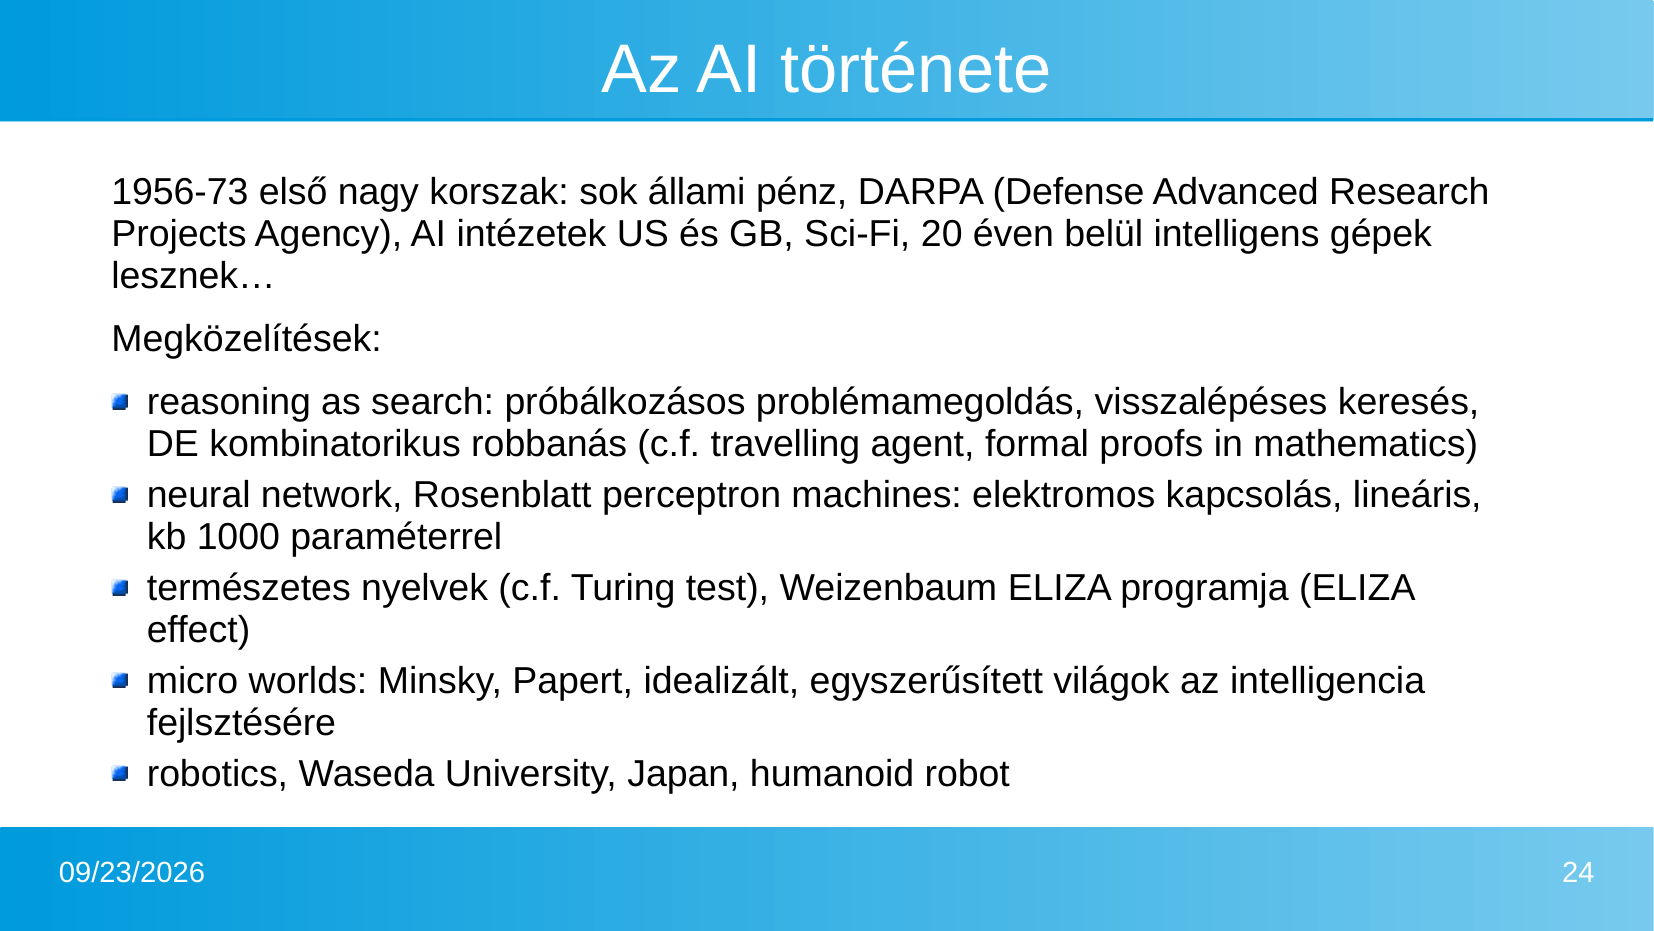

# Az AI története
1956-73 első nagy korszak: sok állami pénz, DARPA (Defense Advanced Research Projects Agency), AI intézetek US és GB, Sci-Fi, 20 éven belül intelligens gépek lesznek…
Megközelítések:
reasoning as search: próbálkozásos problémamegoldás, visszalépéses keresés, DE kombinatorikus robbanás (c.f. travelling agent, formal proofs in mathematics)
neural network, Rosenblatt perceptron machines: elektromos kapcsolás, lineáris, kb 1000 paraméterrel
természetes nyelvek (c.f. Turing test), Weizenbaum ELIZA programja (ELIZA effect)
micro worlds: Minsky, Papert, idealizált, egyszerűsített világok az intelligencia fejlsztésére
robotics, Waseda University, Japan, humanoid robot
24